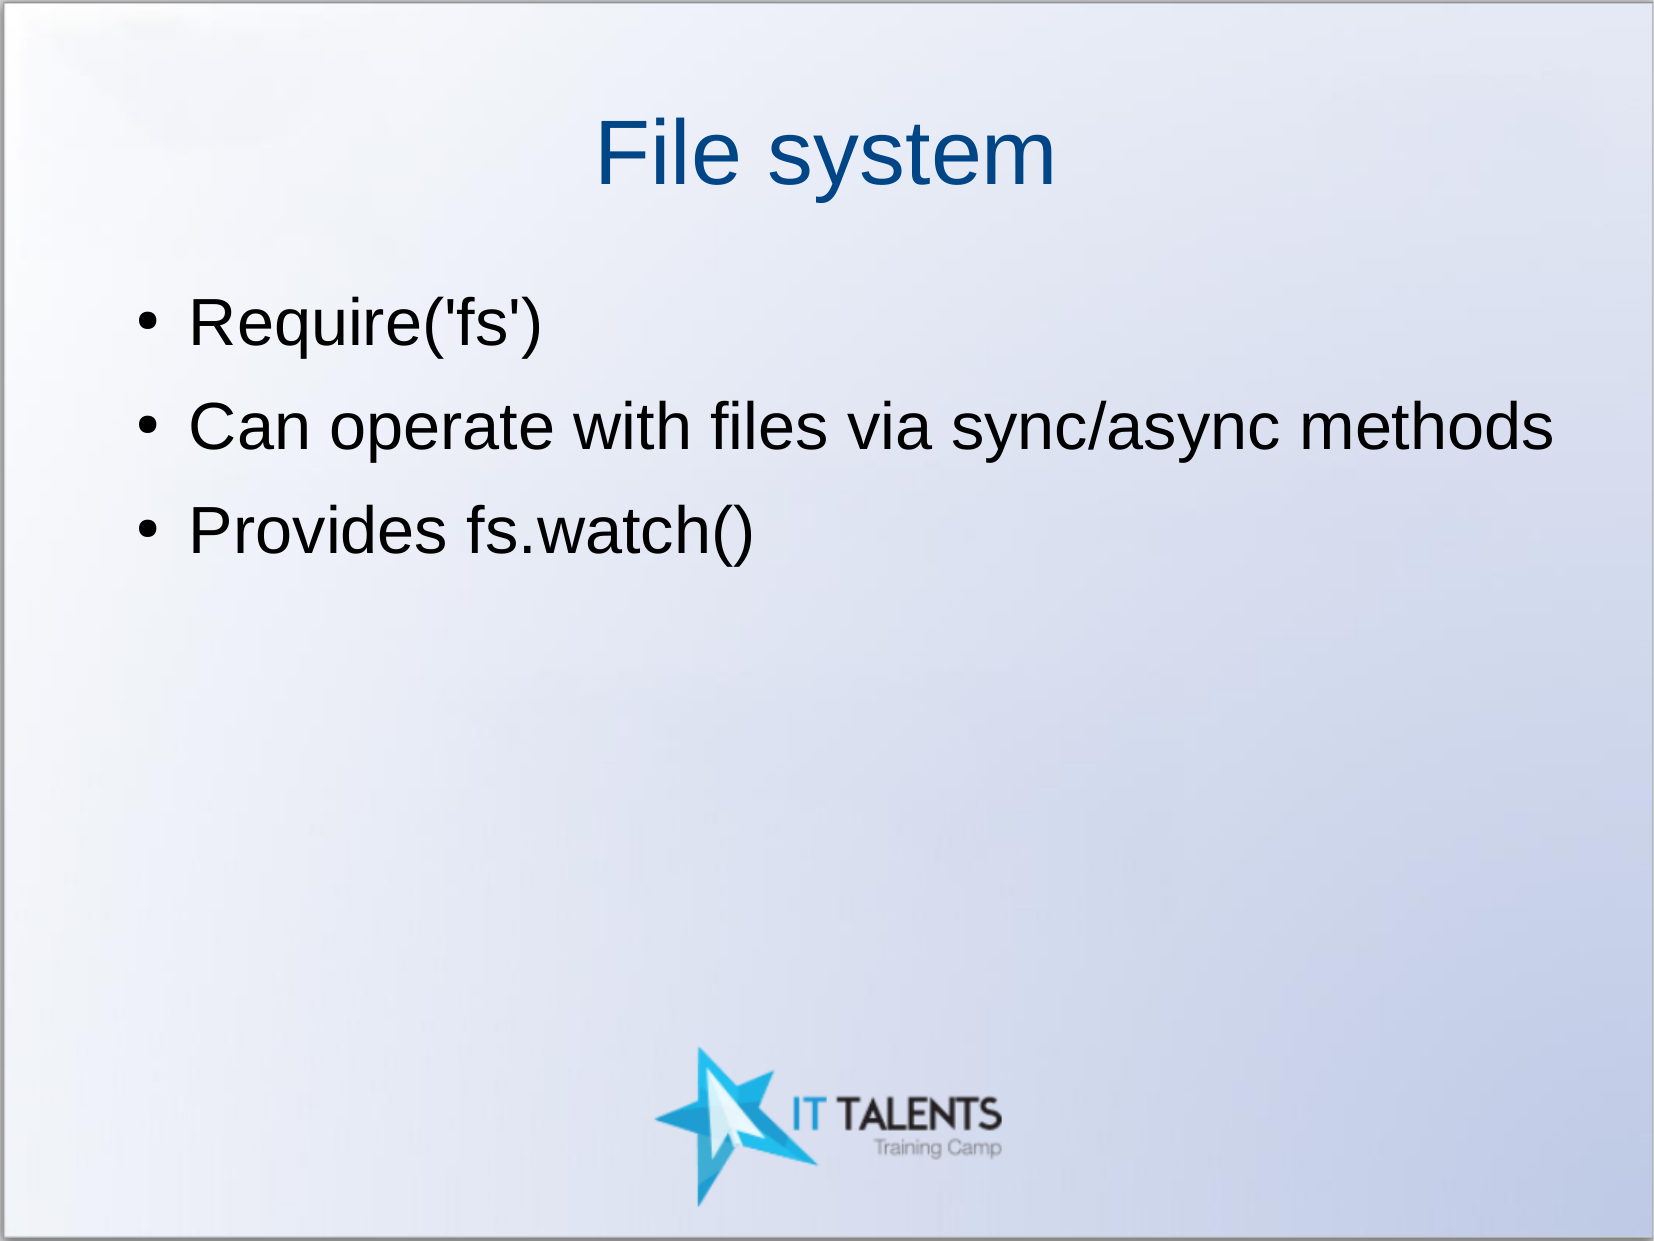

# File system
Require('fs')
Can operate with files via sync/async methods
Provides fs.watch()